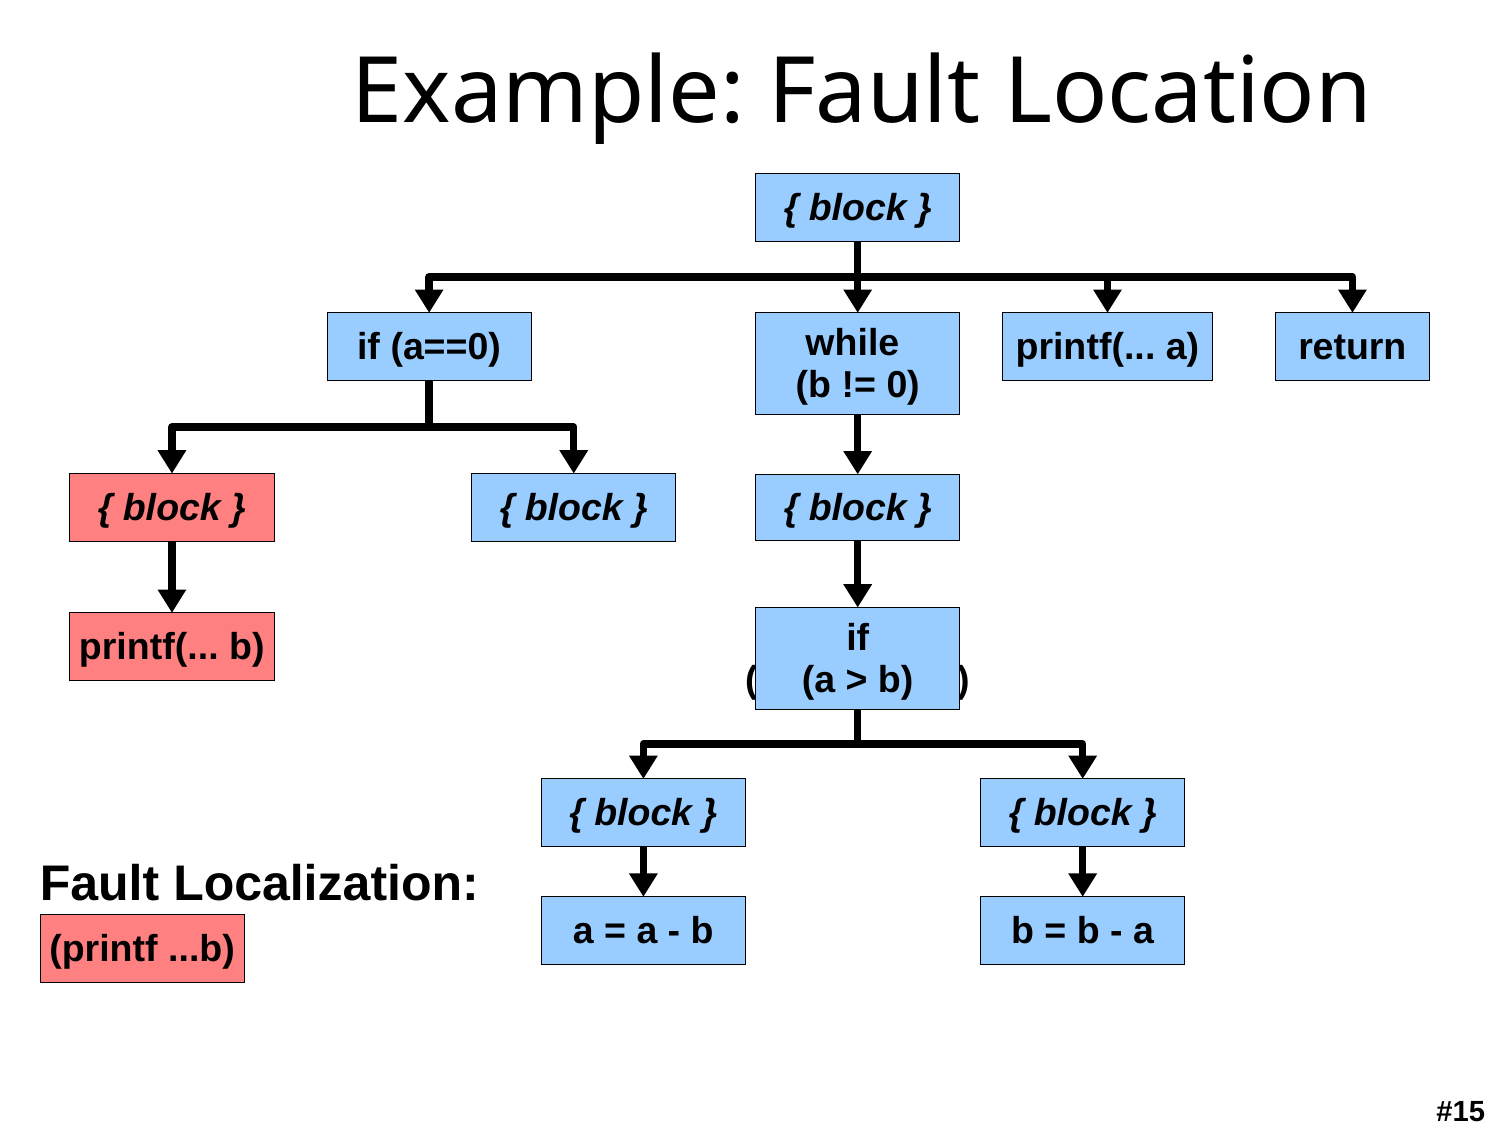

# Example: Fault Location
{ block }
if (a==0)
while
(b != 0)
printf(... a)
return
{ block }
{ block }
{ block }
if
(isLeapYear)
if
(a > b)
printf(... b)
{ block }
{ block }
Fault Localization:
a = a - b
b = b - a
(printf ...b)
15